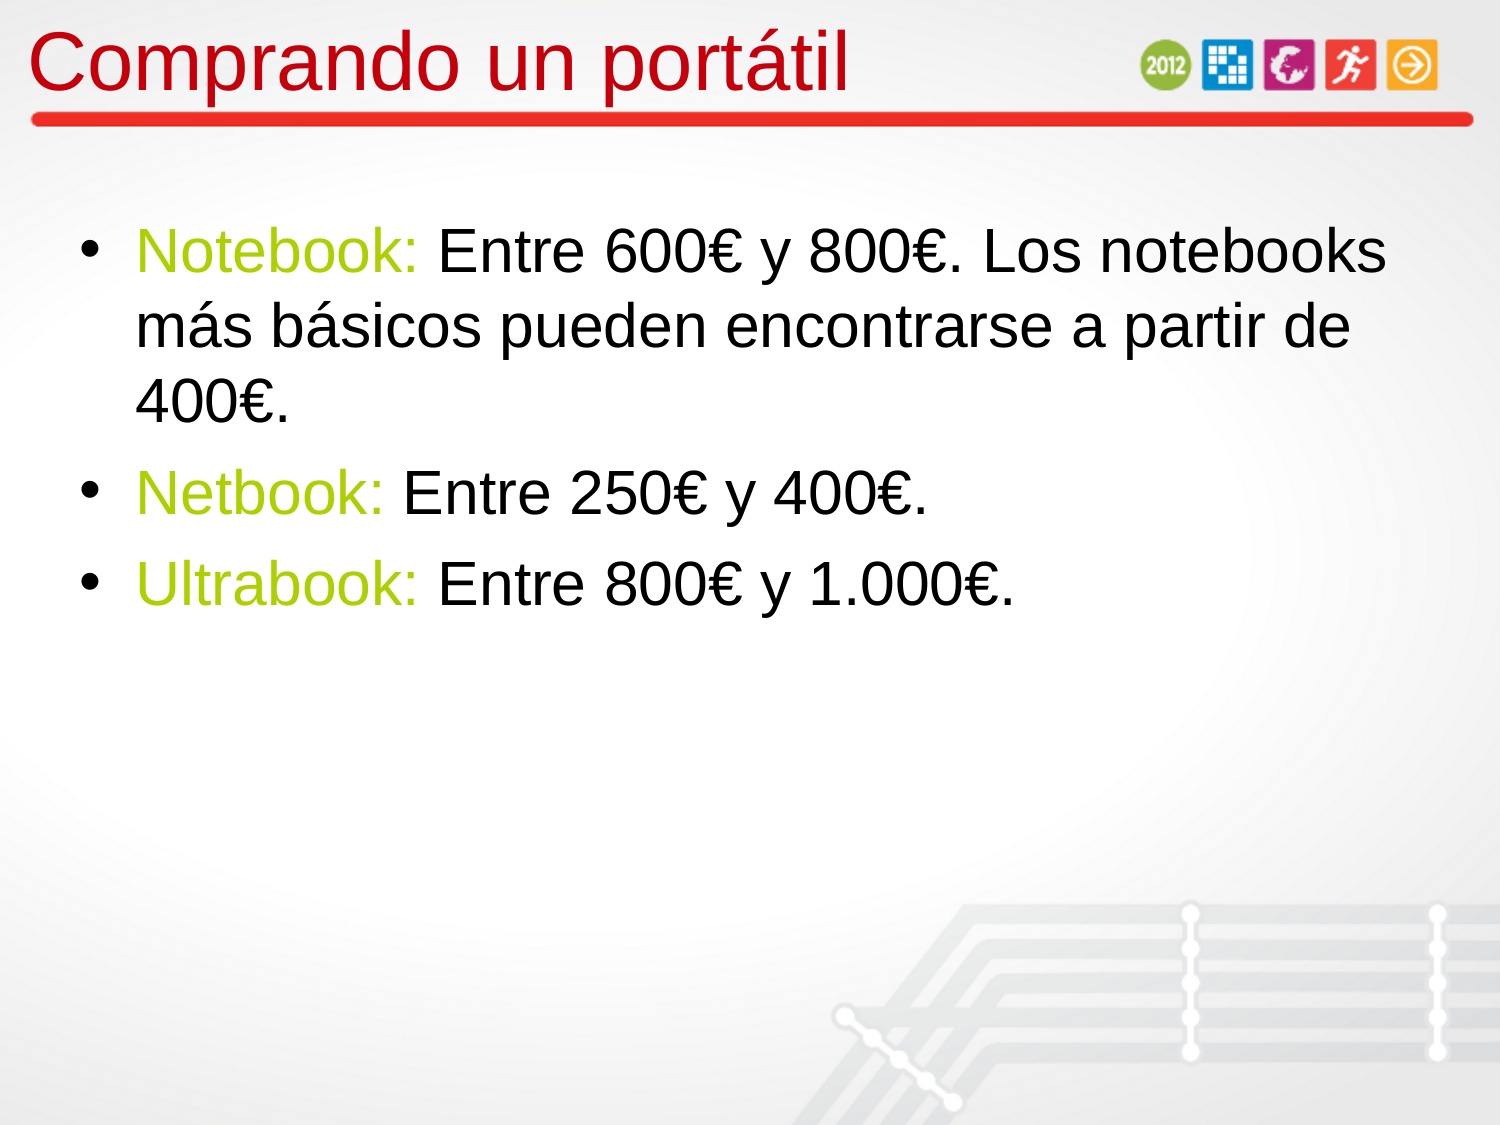

# Comprando un portátil
Notebook: Entre 600€ y 800€. Los notebooks más básicos pueden encontrarse a partir de 400€.
Netbook: Entre 250€ y 400€.
Ultrabook: Entre 800€ y 1.000€.